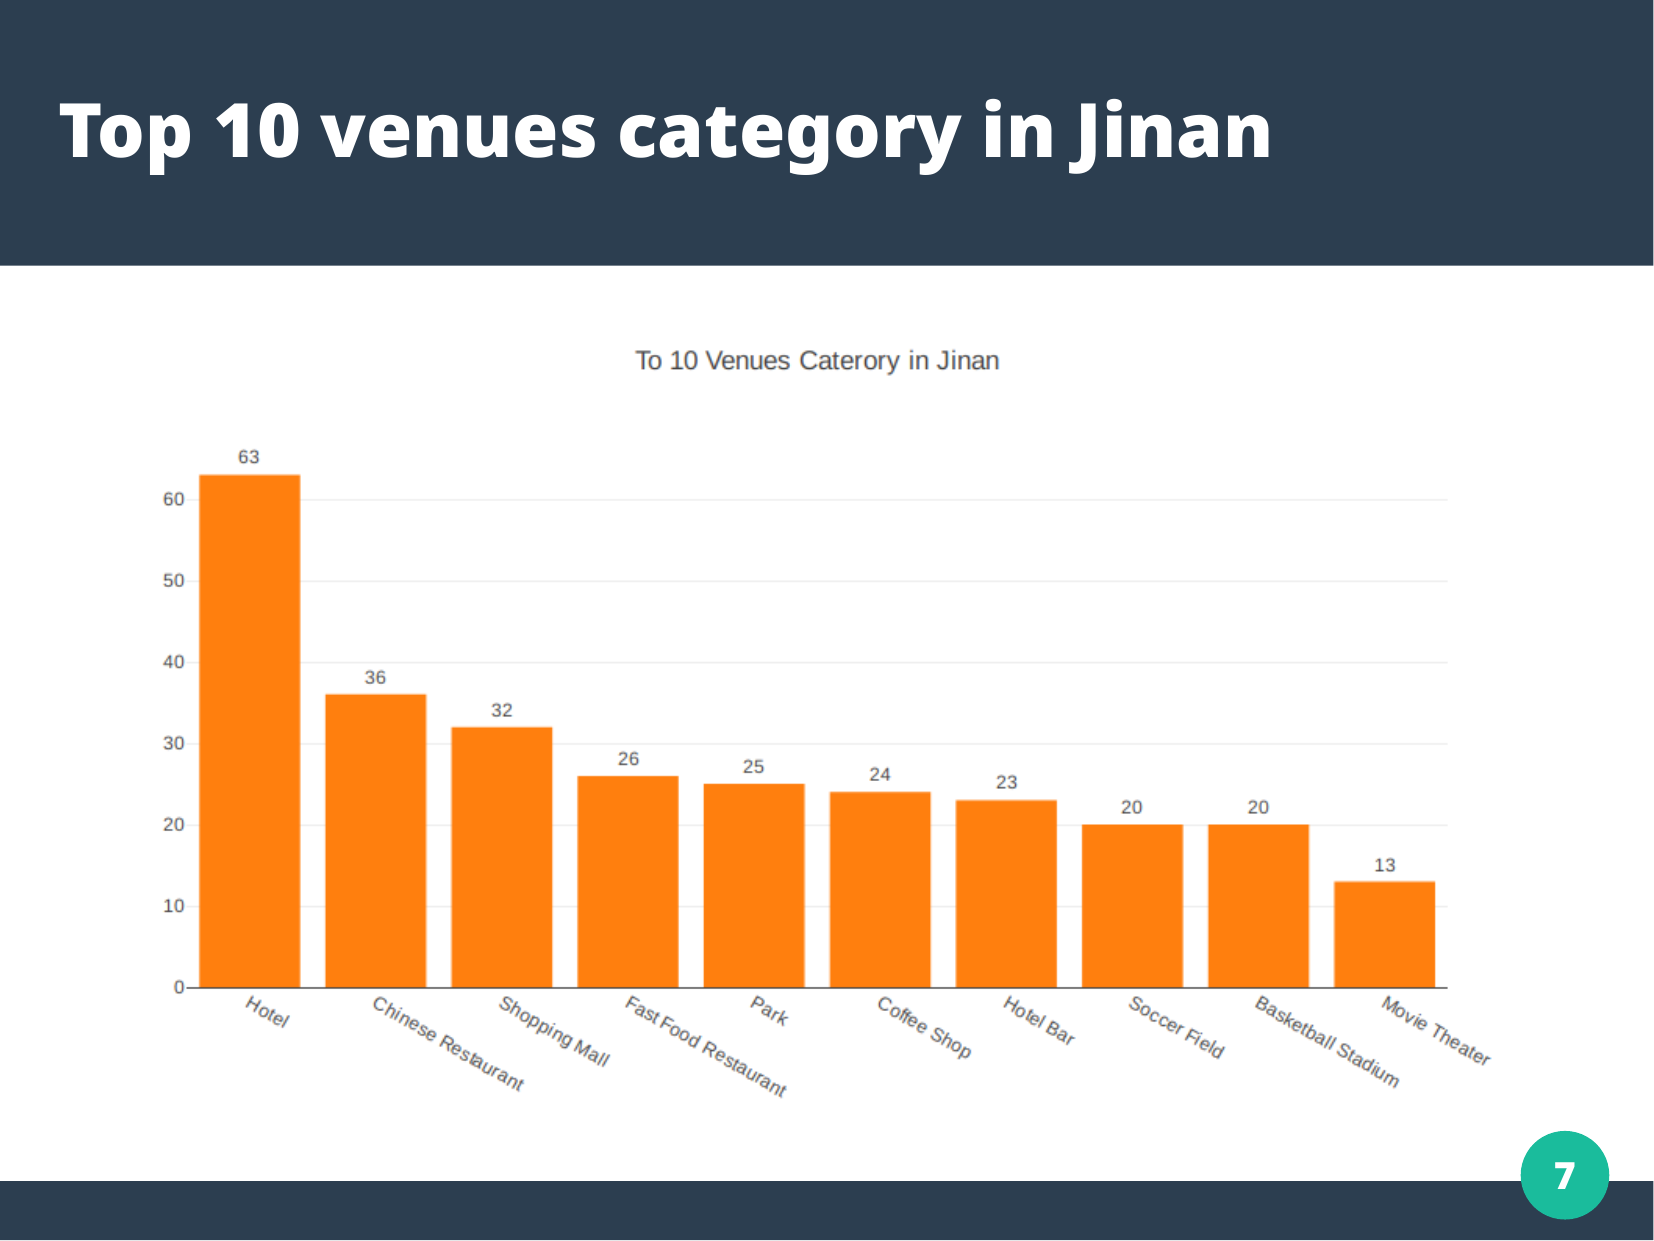

# Top 10 venues category in Jinan
7